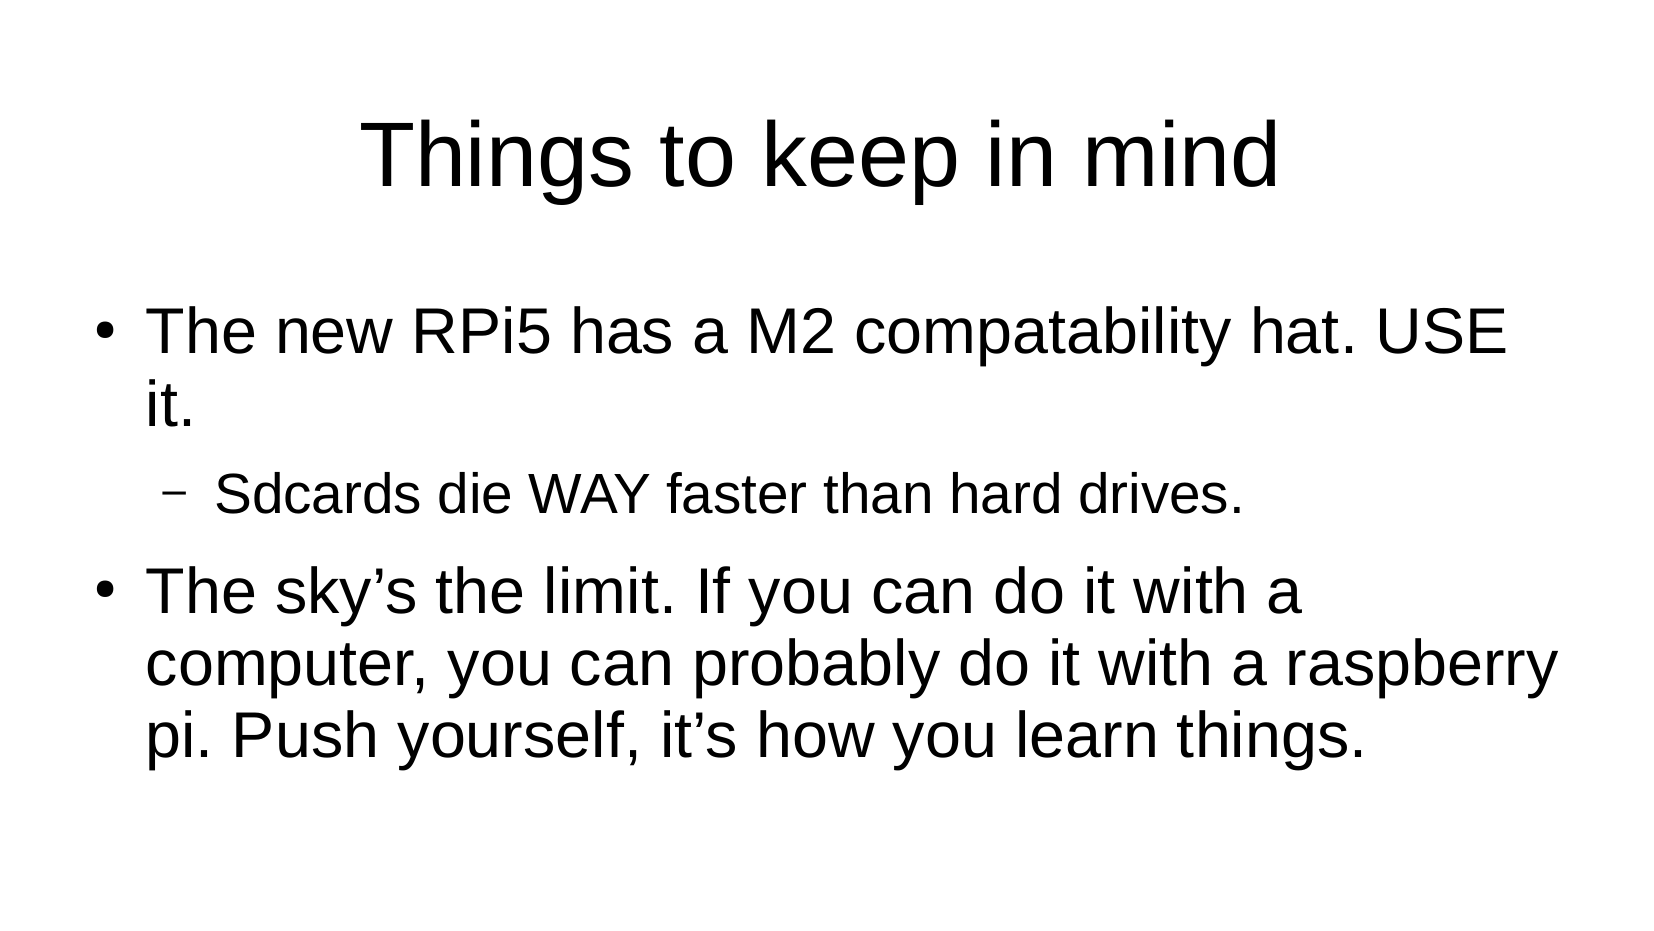

# Things to keep in mind
The new RPi5 has a M2 compatability hat. USE it.
Sdcards die WAY faster than hard drives.
The sky’s the limit. If you can do it with a computer, you can probably do it with a raspberry pi. Push yourself, it’s how you learn things.